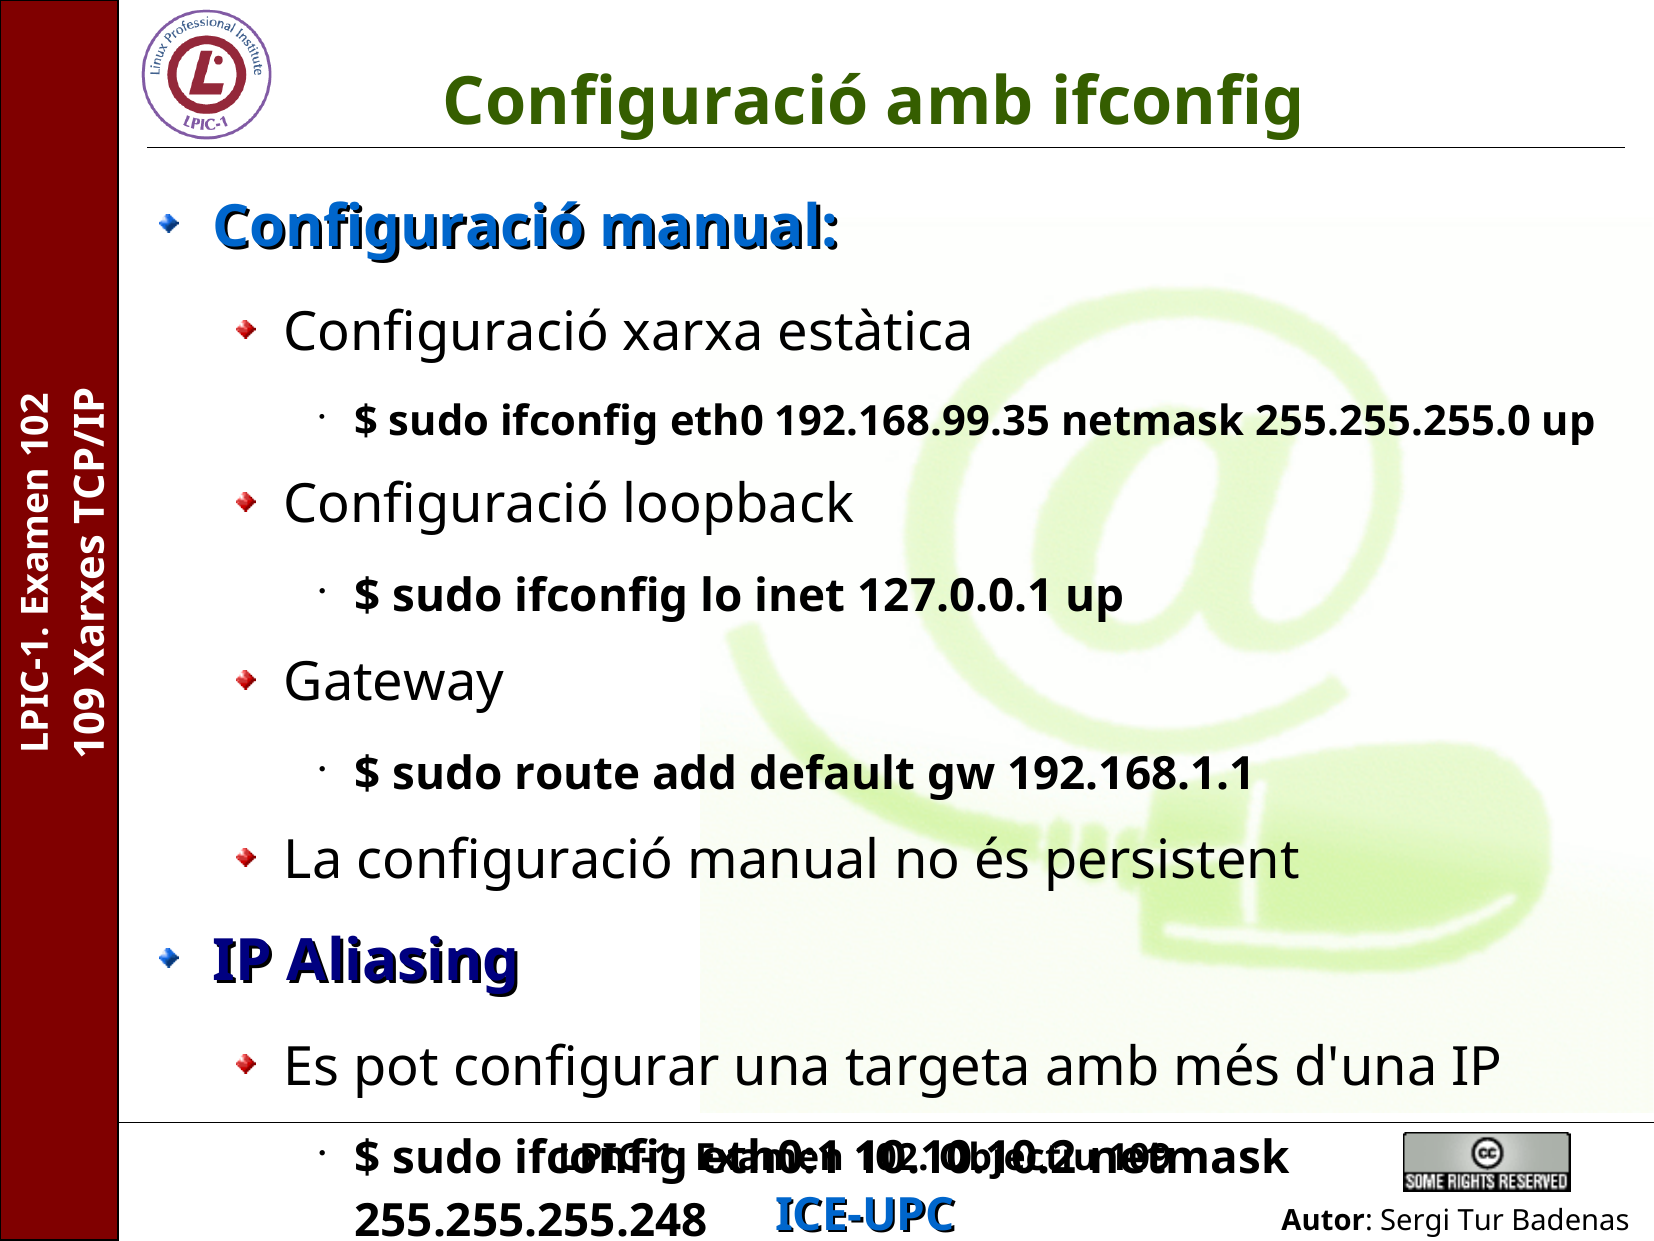

# Configuració amb ifconfig
Configuració manual:
Configuració xarxa estàtica
$ sudo ifconfig eth0 192.168.99.35 netmask 255.255.255.0 up
Configuració loopback
$ sudo ifconfig lo inet 127.0.0.1 up
Gateway
$ sudo route add default gw 192.168.1.1
La configuració manual no és persistent
IP Aliasing
Es pot configurar una targeta amb més d'una IP
$ sudo ifconfig eth0:1 10.10.10.2 netmask 255.255.255.248